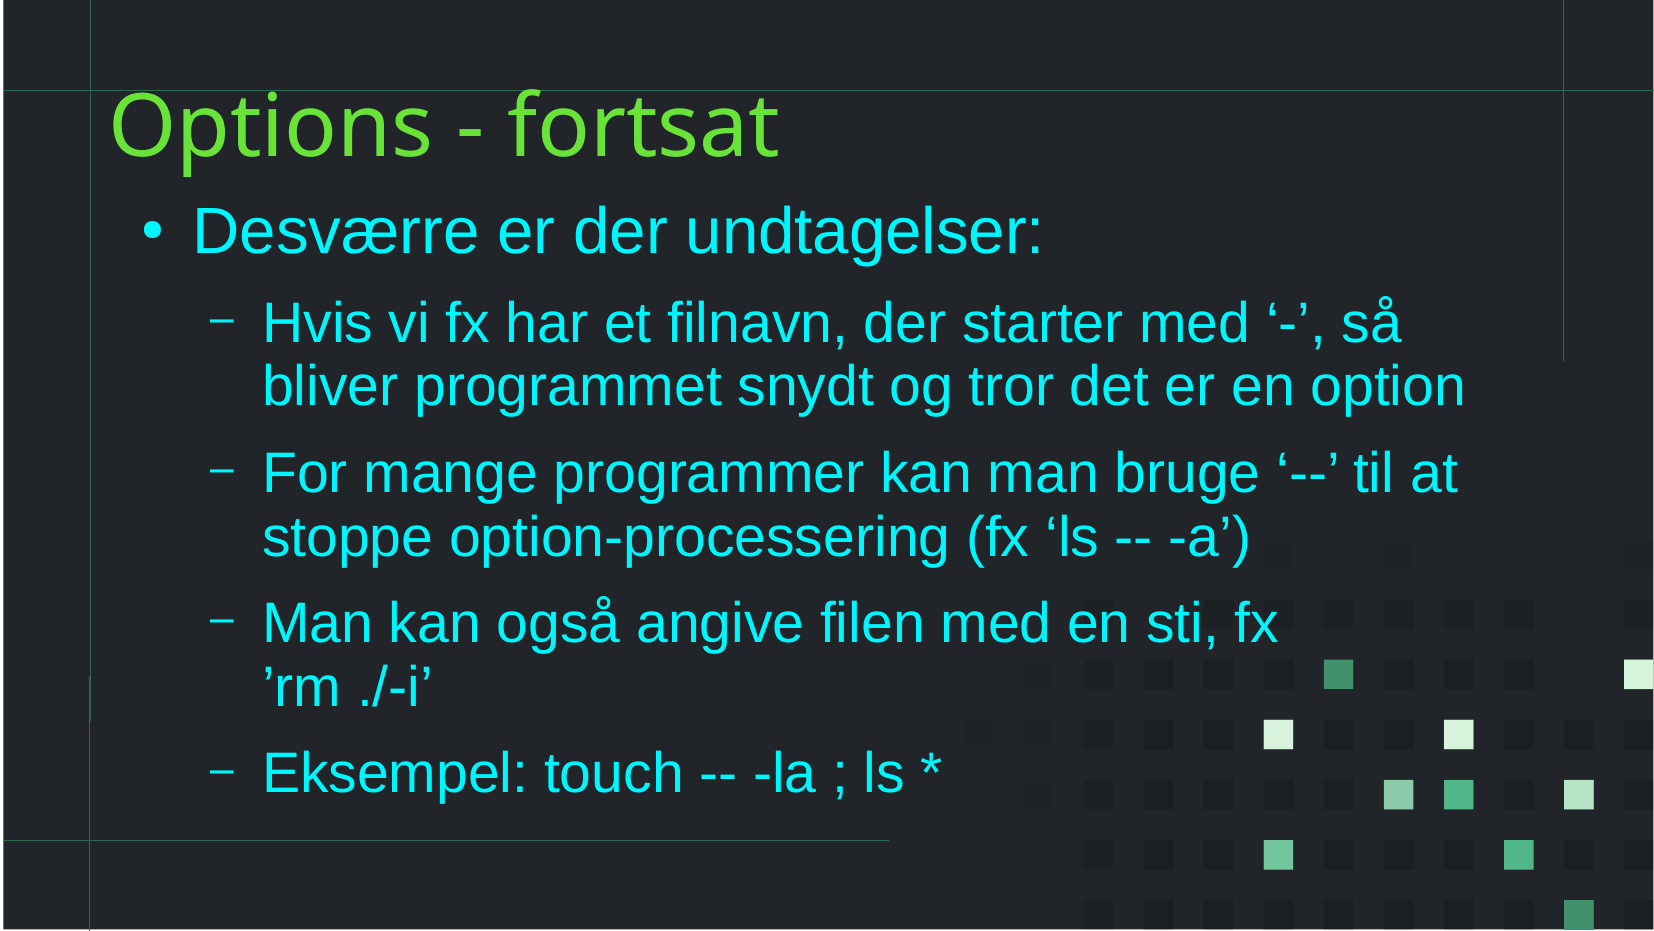

# Options - fortsat
Desværre er der undtagelser:
Hvis vi fx har et filnavn, der starter med ‘-’, så bliver programmet snydt og tror det er en option
For mange programmer kan man bruge ‘--’ til at stoppe option-processering (fx ‘ls -- -a’)
Man kan også angive filen med en sti, fx
’rm ./-i’
Eksempel: touch -- -la ; ls *